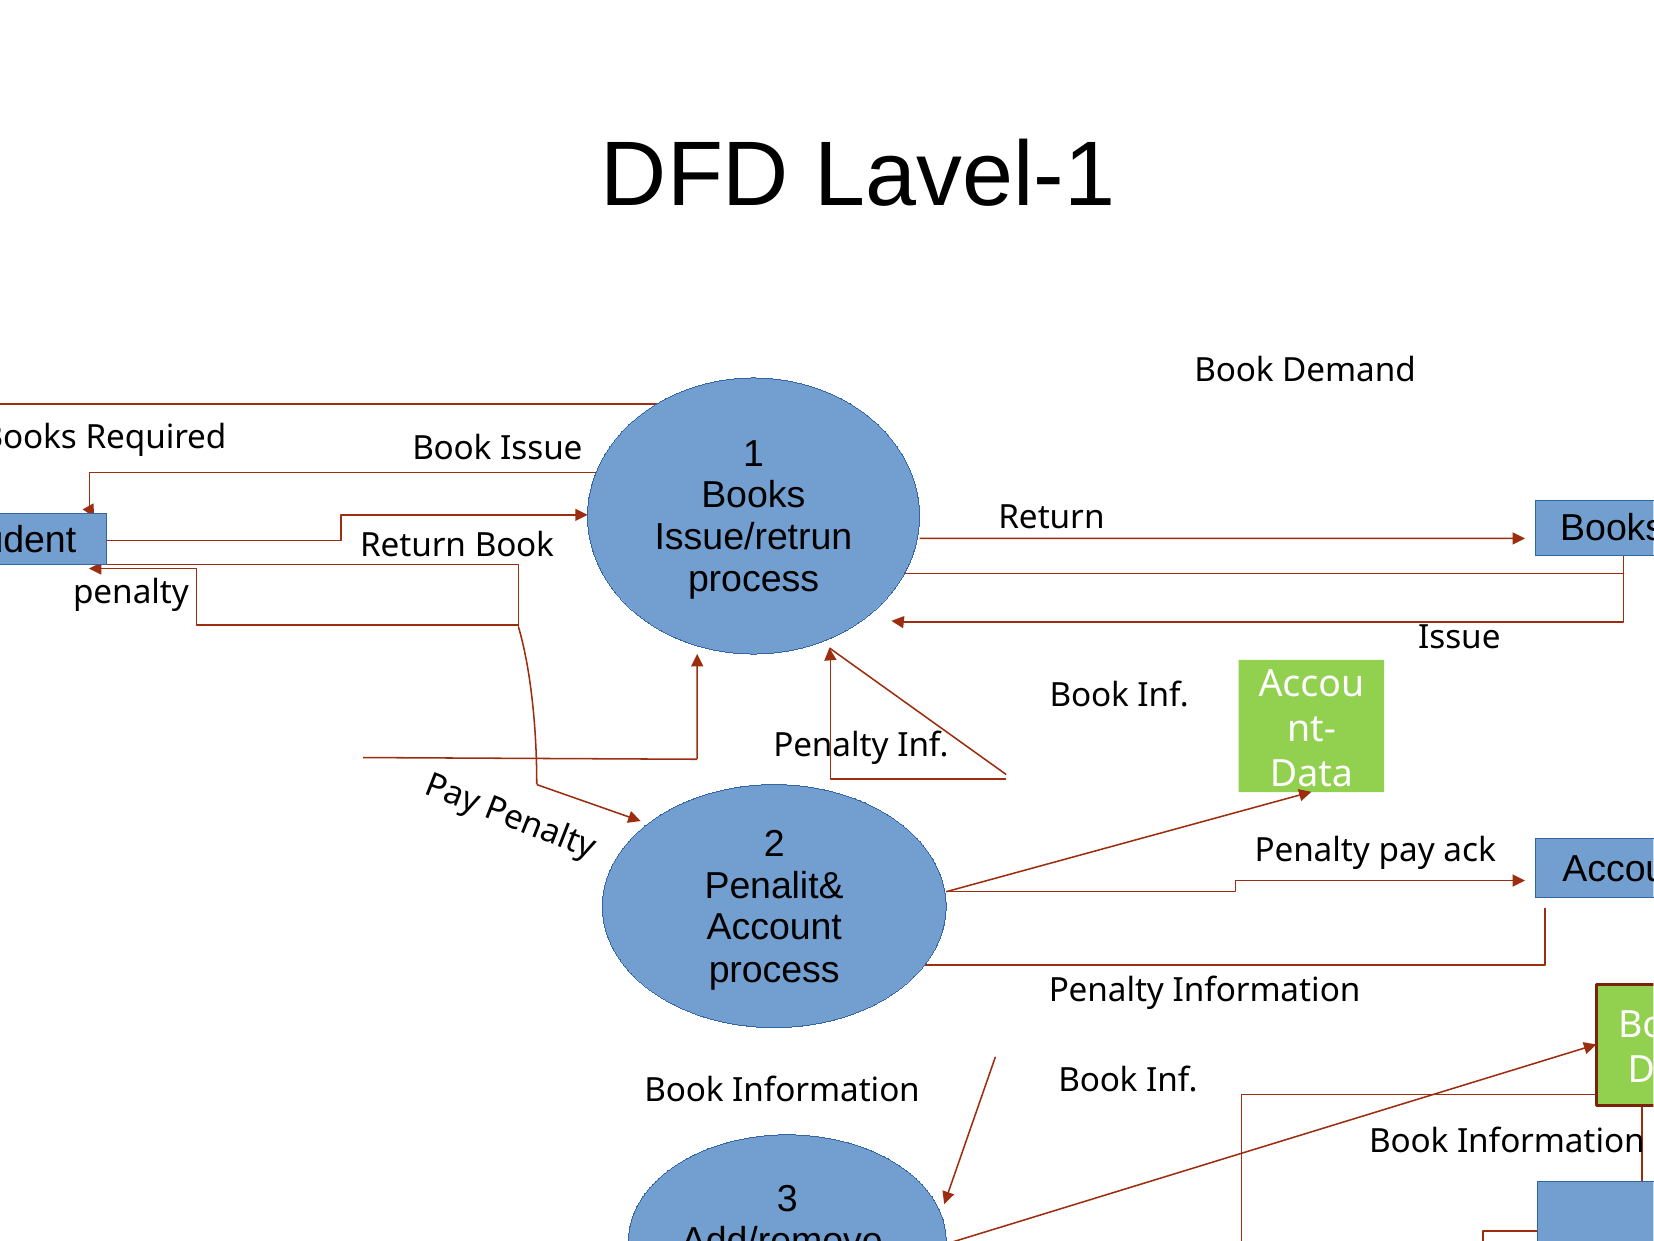

# DFD Lavel-1
Book Demand
1
Books
Issue/retrun
process
Books Required
.
Book Issue
Return
Books
Student
Return Book
penalty
Issue
Account-Data
Book Inf.
Penalty Inf.
2
Penalit&
Account
process
Pay Penalty
Penalty pay ack
Account
Penalty Information
Book-Data
Book Inf.
Book Information
Book Information
3
Add/remove
pocess
Admin
Add /Remove Books